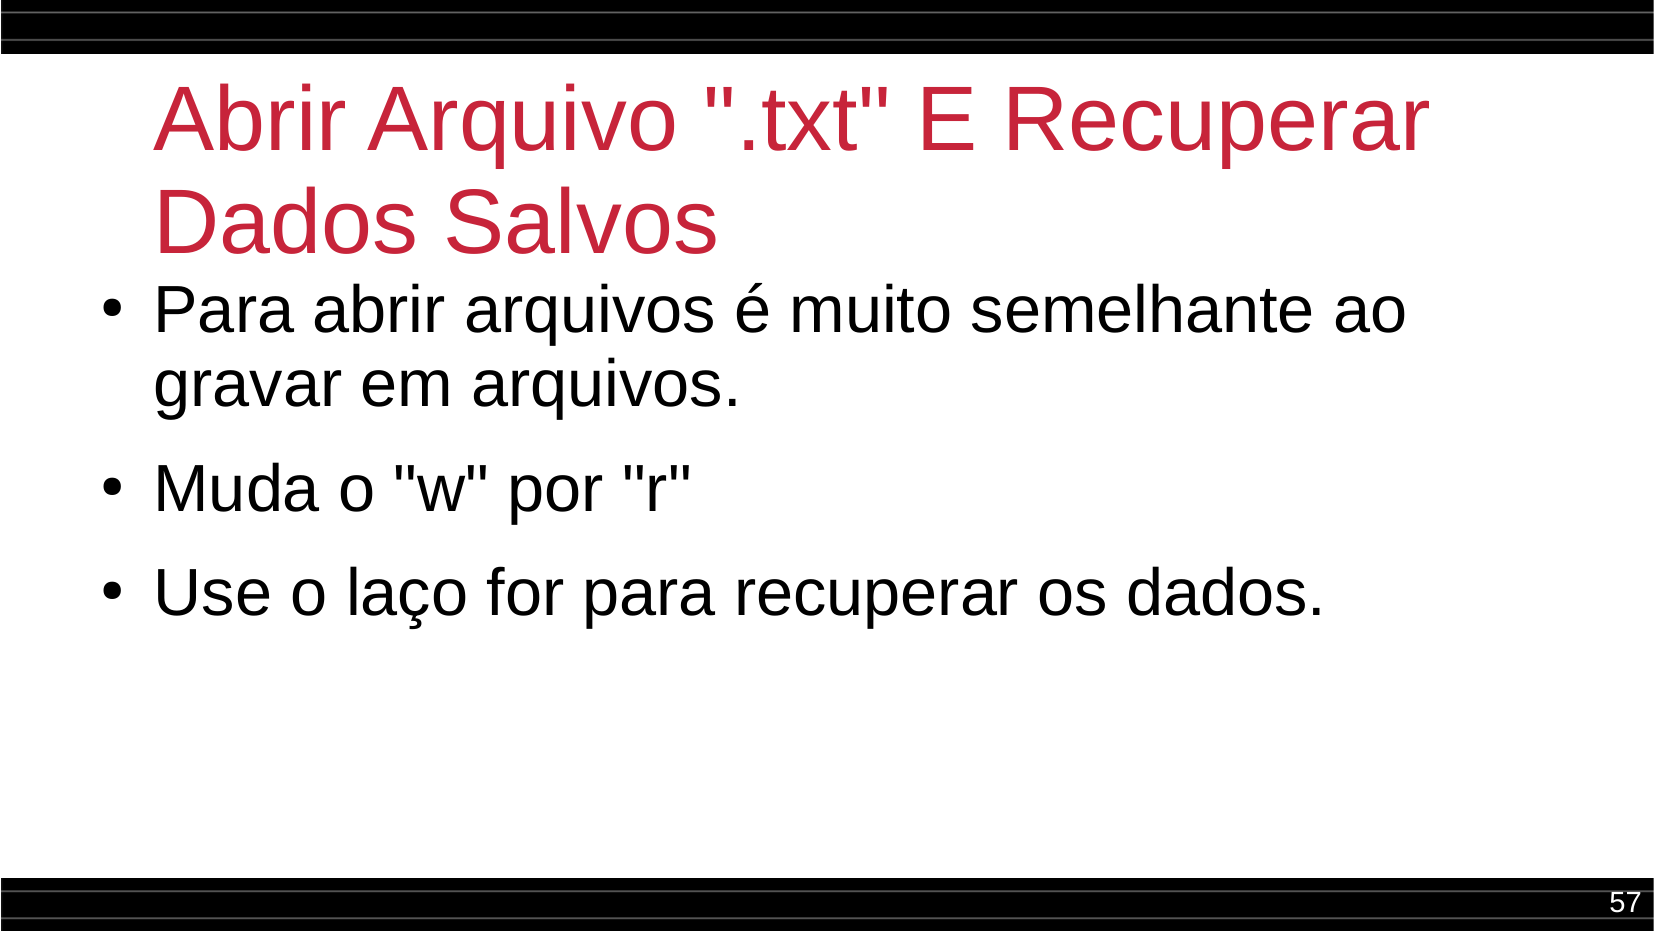

# Abrir Arquivo ".txt" E Recuperar Dados Salvos
Para abrir arquivos é muito semelhante ao gravar em arquivos.
Muda o "w" por "r"
Use o laço for para recuperar os dados.